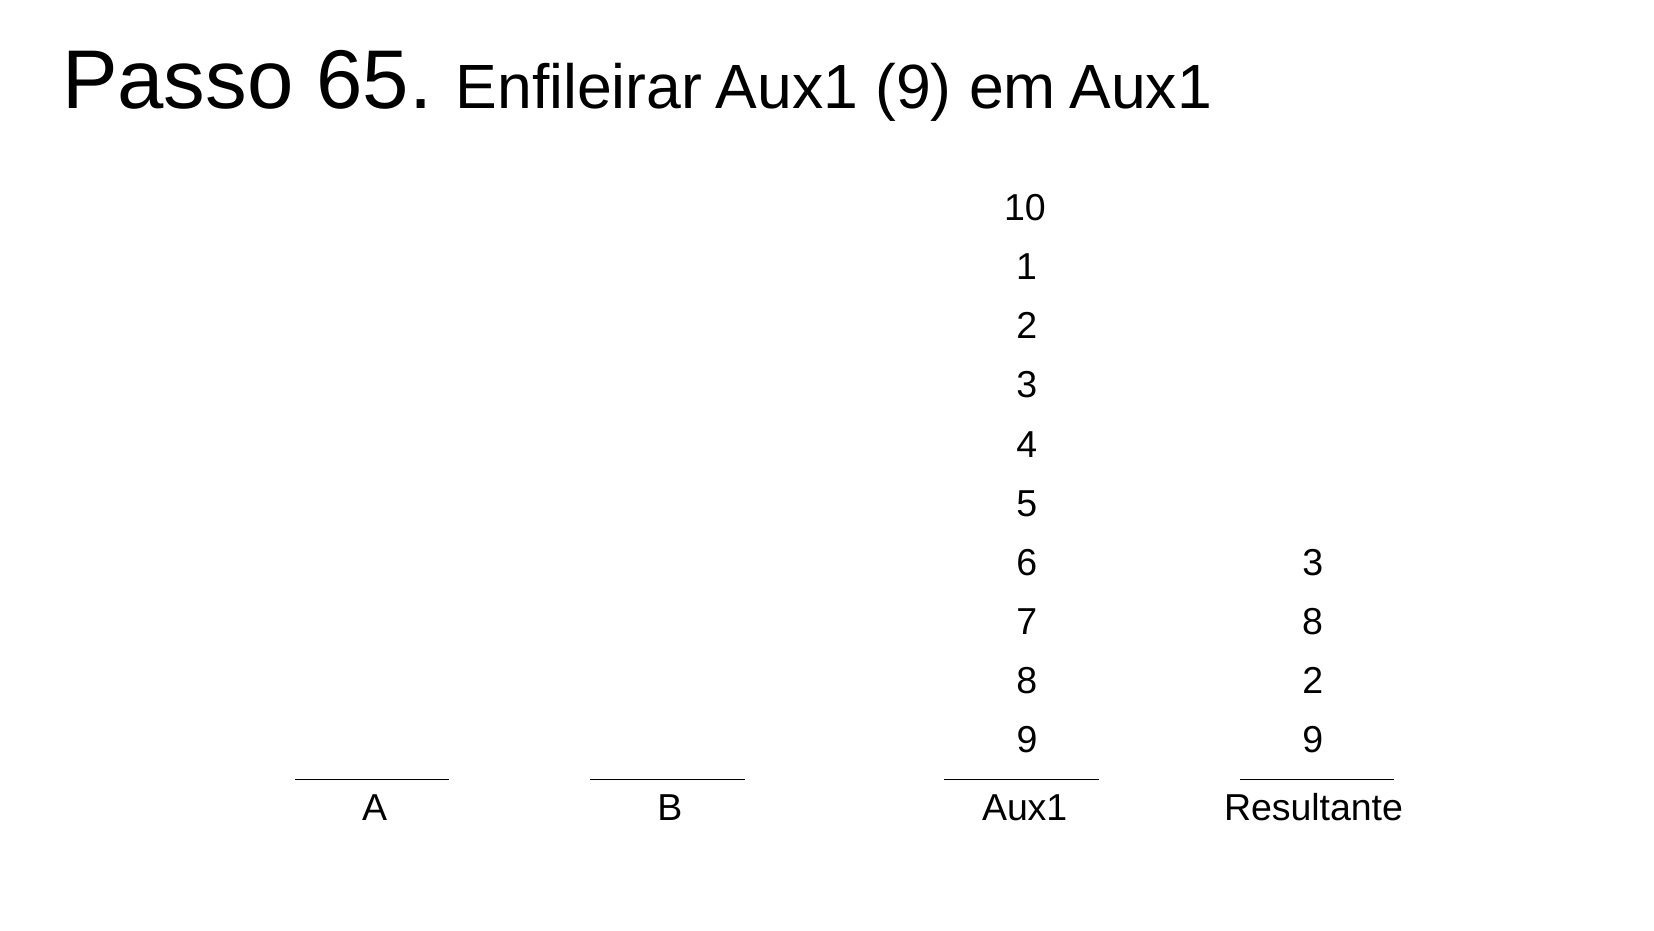

Passo 65. Enfileirar Aux1 (9) em Aux1
10
1
2
3
4
5
6
3
7
8
8
2
9
9
A
B
Aux1
Resultante